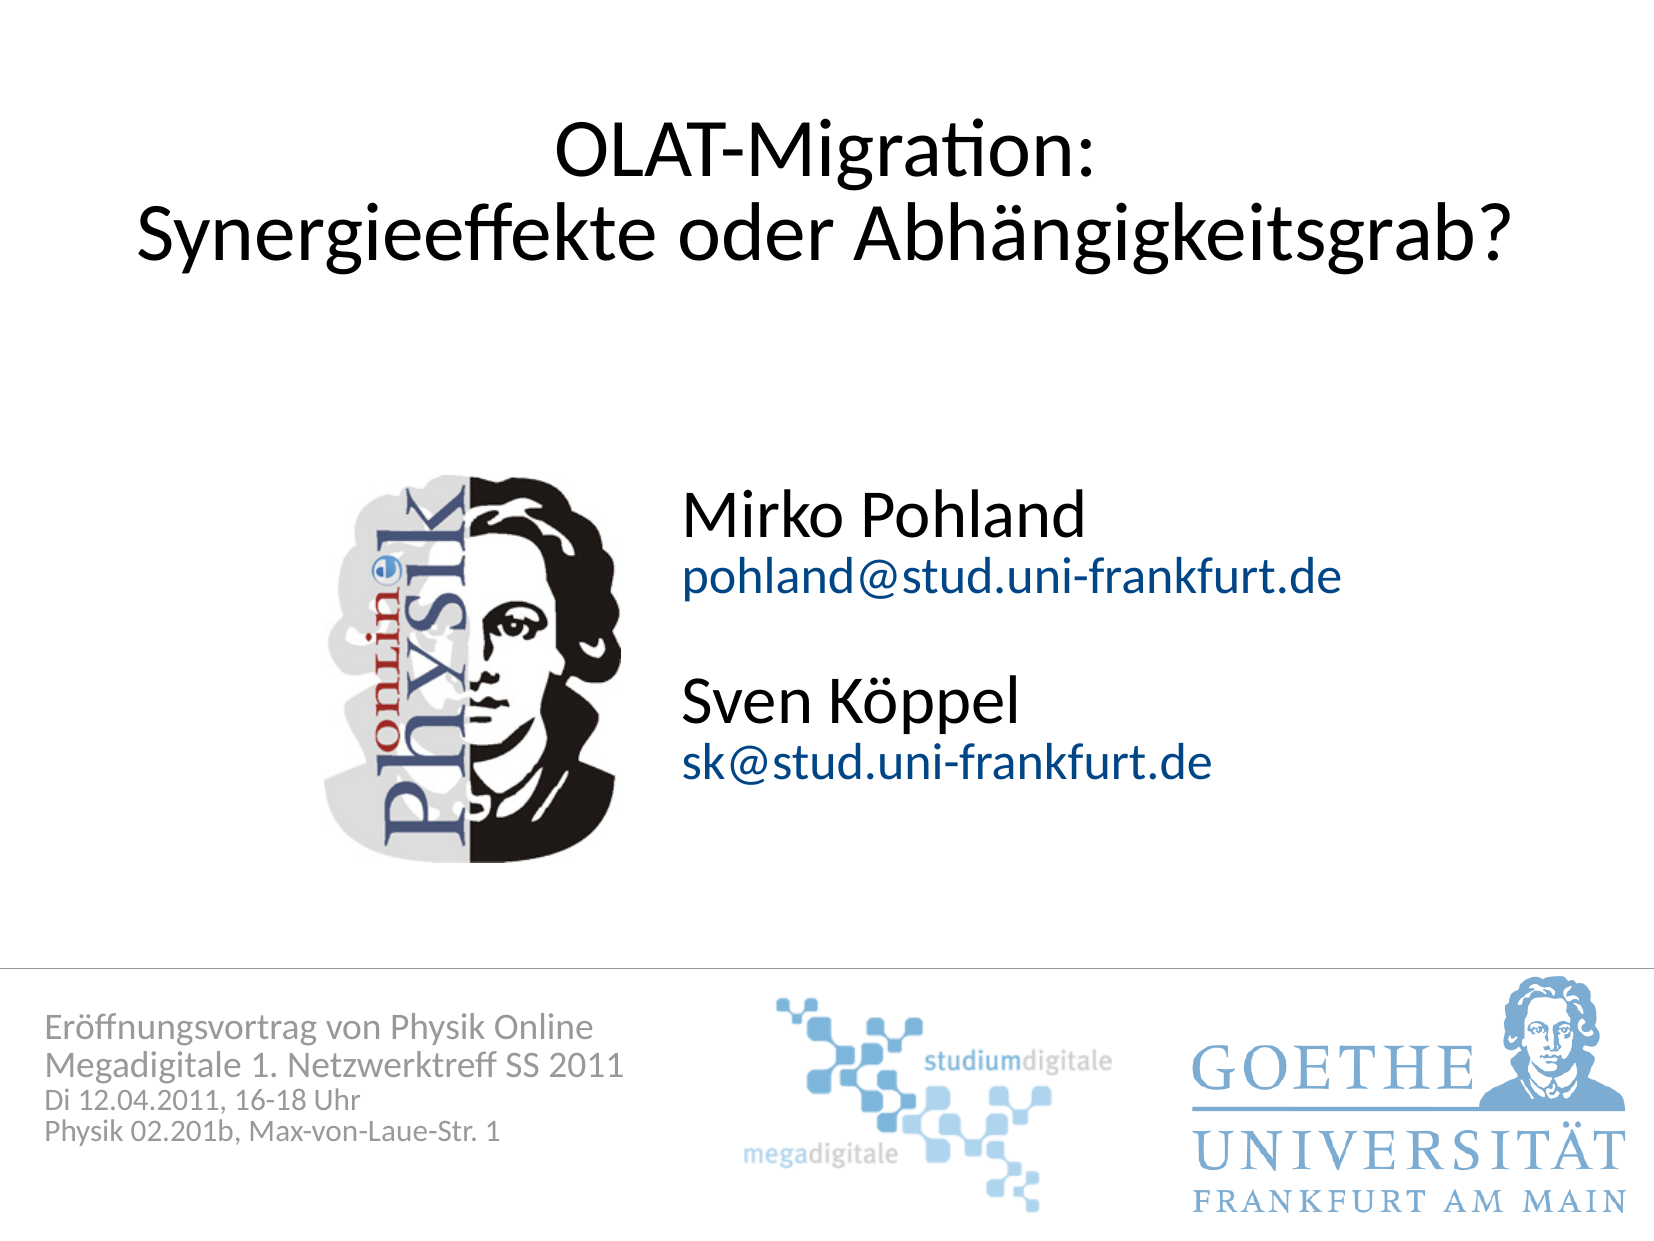

OLAT-Migration:
Synergieeffekte oder Abhängigkeitsgrab?
Mirko Pohland
pohland@stud.uni-frankfurt.de
Sven Köppel
sk@stud.uni-frankfurt.de
Eröffnungsvortrag von Physik Online
Megadigitale 1. Netzwerktreff SS 2011
Di 12.04.2011, 16-18 Uhr
Physik 02.201b, Max-von-Laue-Str. 1